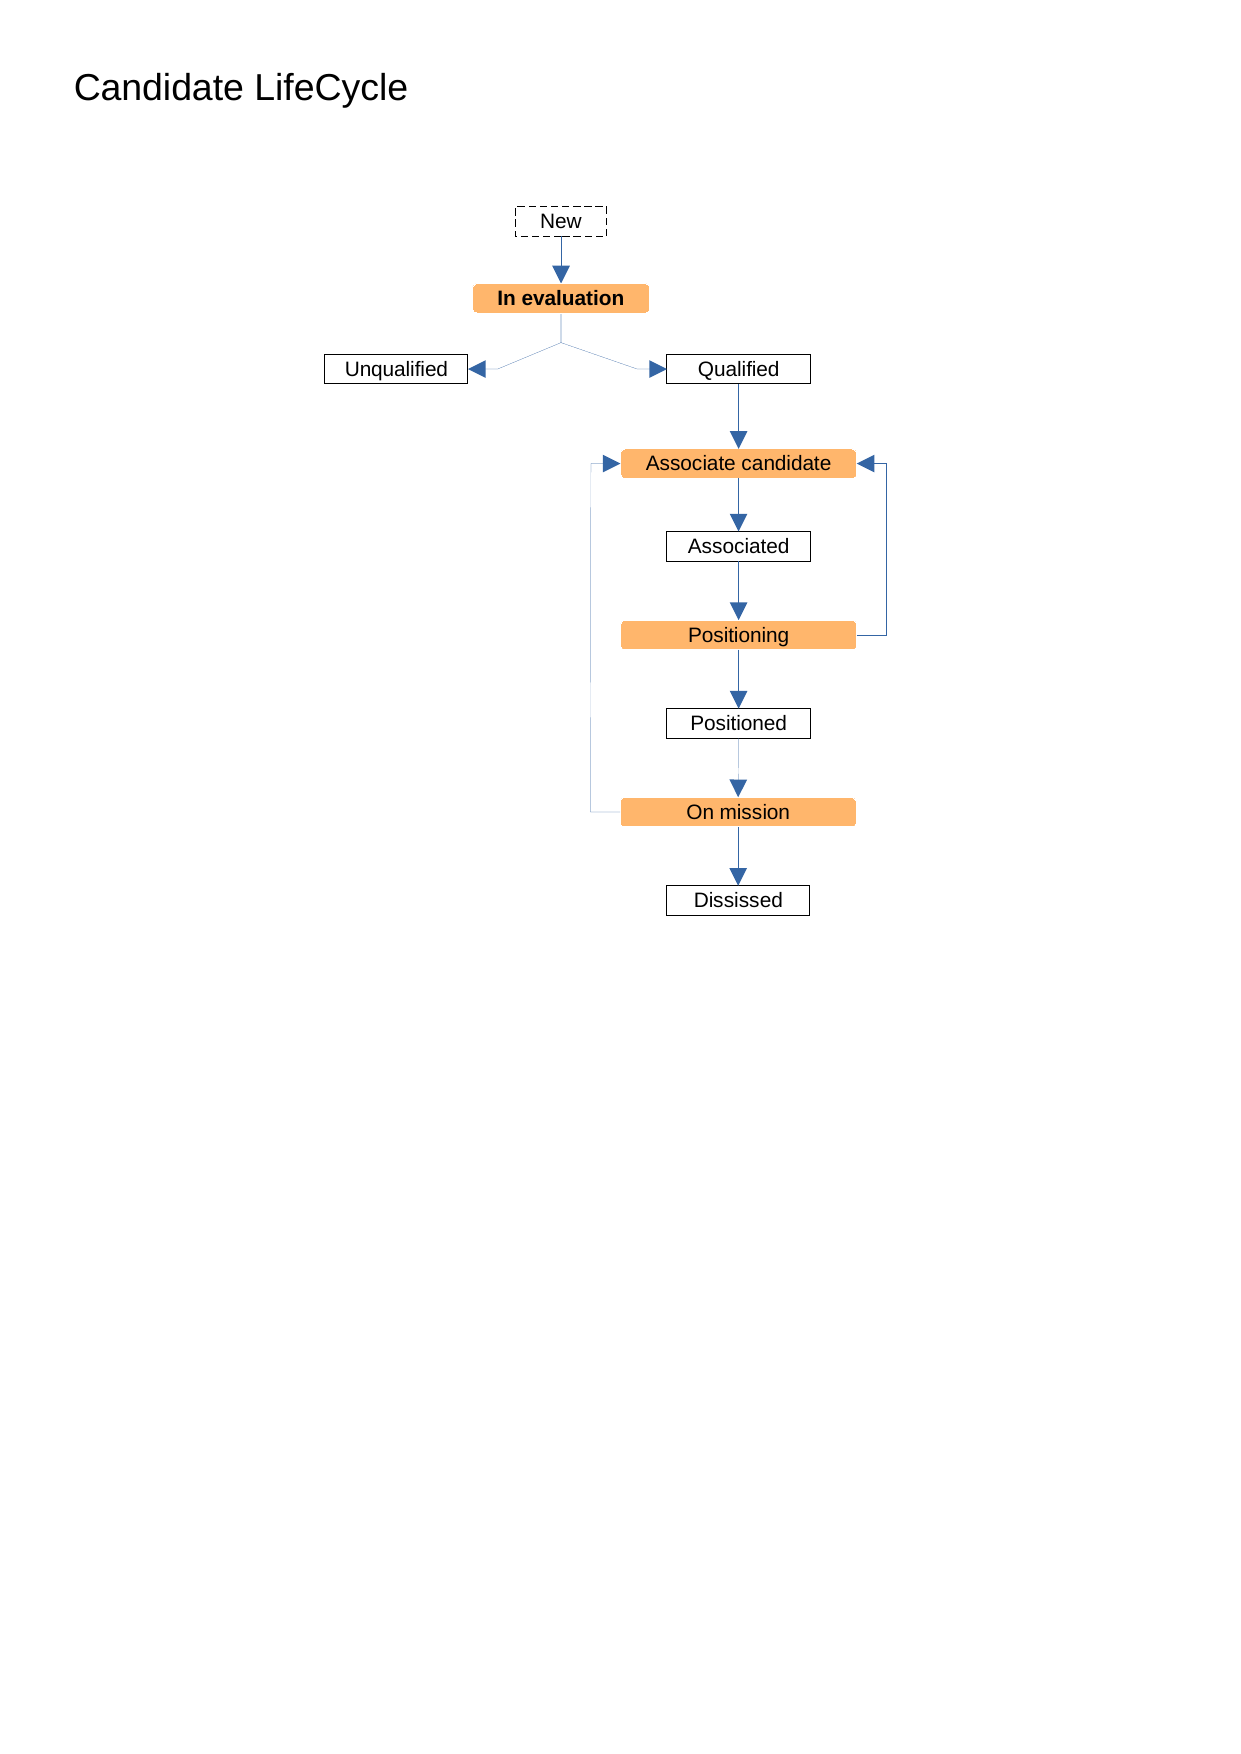

Candidate LifeCycle
New
In evaluation
In evaluation
Unqualified
Qualified
Associate candidate
Associated
Positioning
Positioned
On mission
Dississed